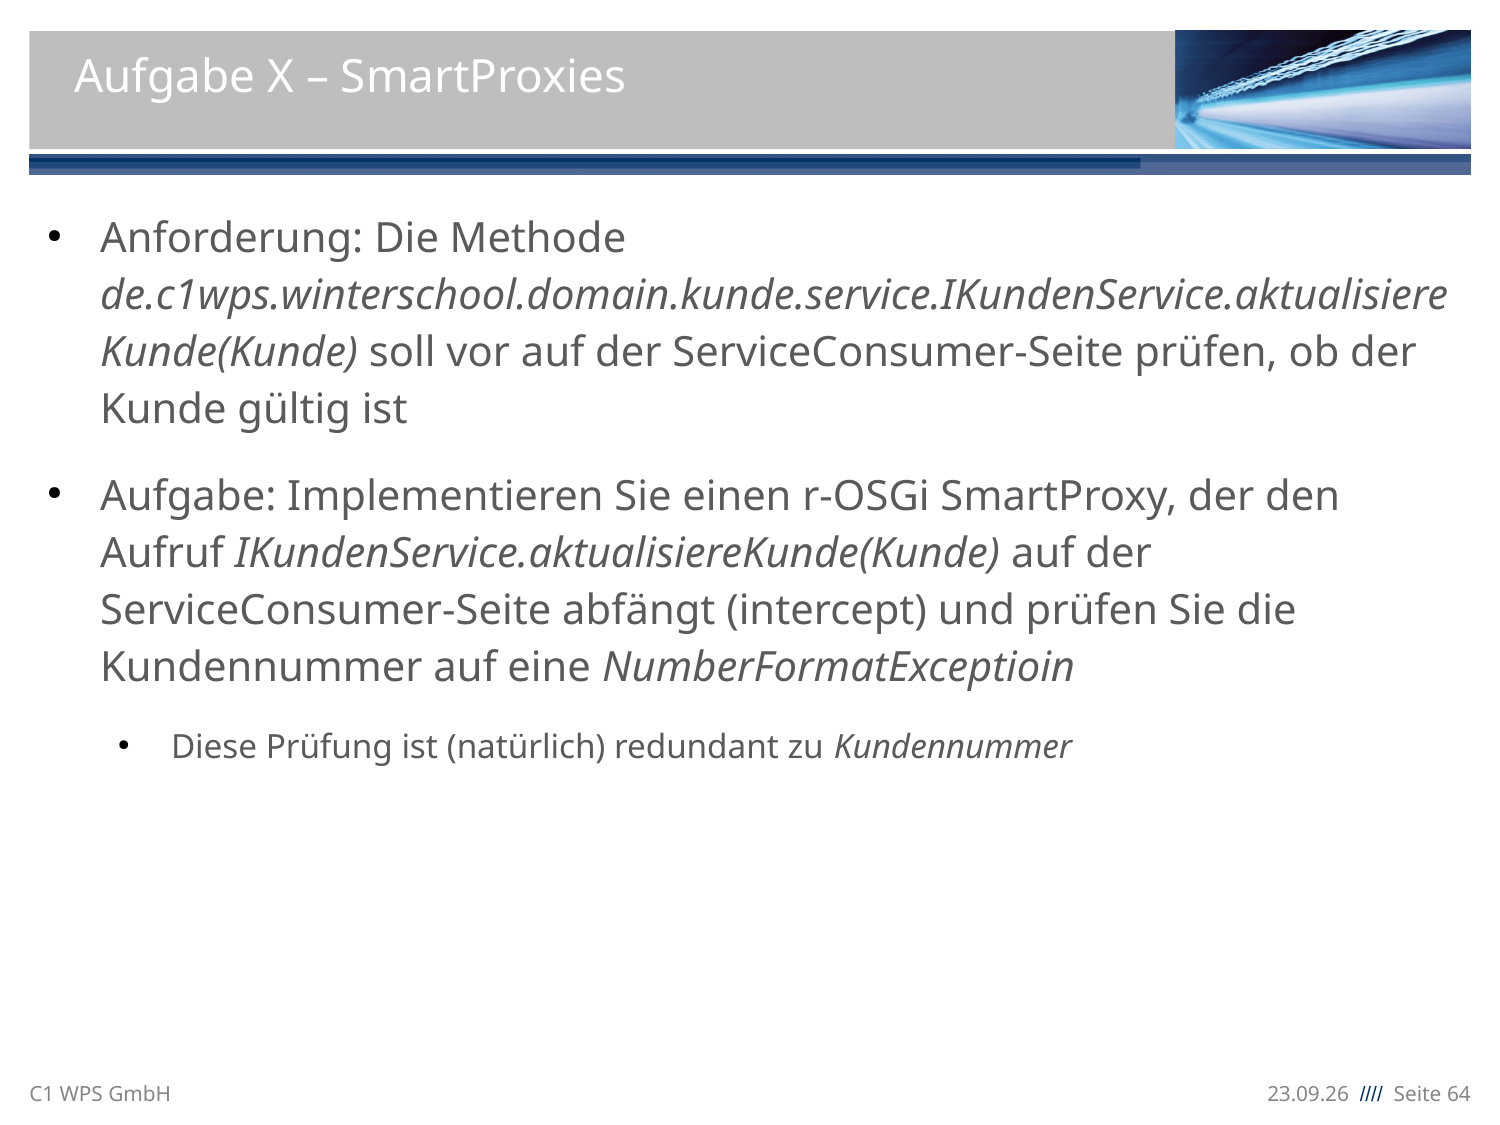

#
Aufgabe X – SmartProxies
Anforderung: Die Methode de.c1wps.winterschool.domain.kunde.service.IKundenService.aktualisiereKunde(Kunde) soll vor auf der ServiceConsumer-Seite prüfen, ob der Kunde gültig ist
Aufgabe: Implementieren Sie einen r-OSGi SmartProxy, der den Aufruf IKundenService.aktualisiereKunde(Kunde) auf der ServiceConsumer-Seite abfängt (intercept) und prüfen Sie die Kundennummer auf eine NumberFormatExceptioin
Diese Prüfung ist (natürlich) redundant zu Kundennummer